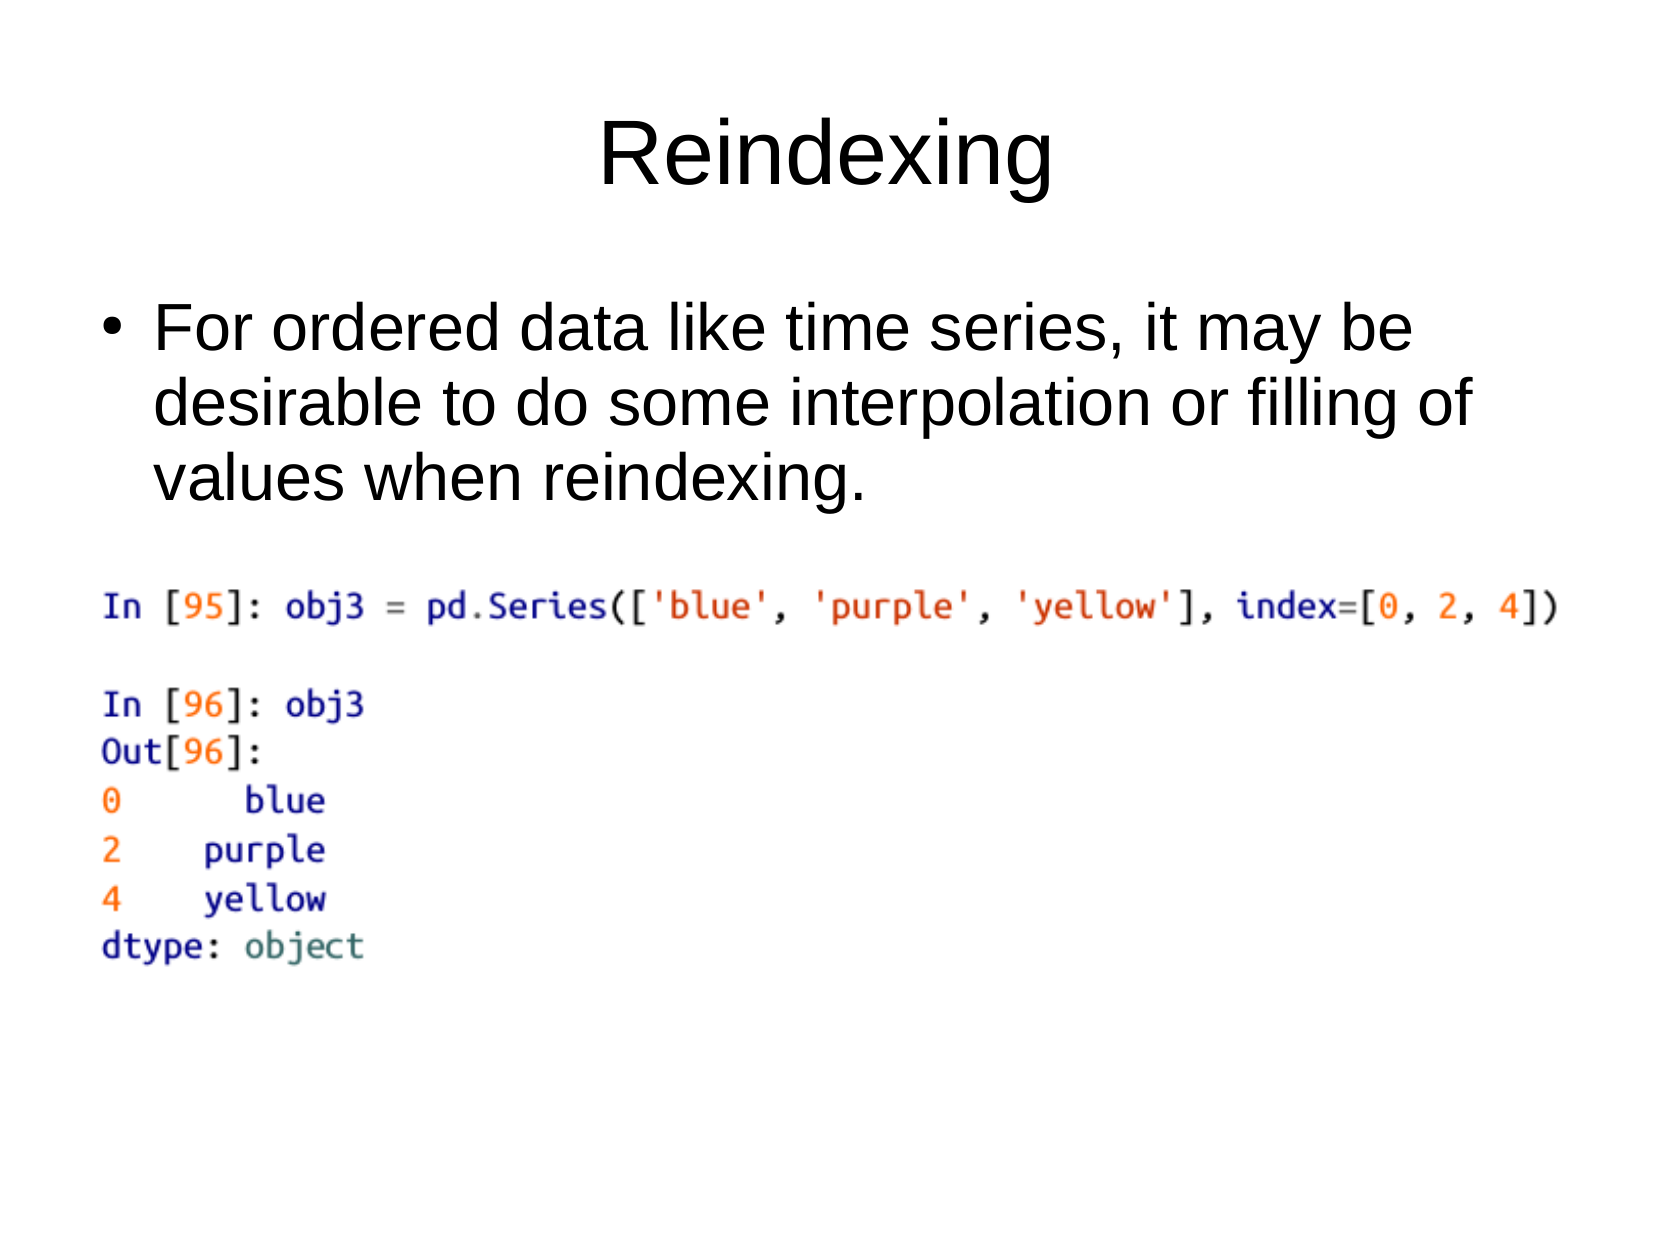

# Reindexing
For ordered data like time series, it may be desirable to do some interpolation or filling of values when reindexing.